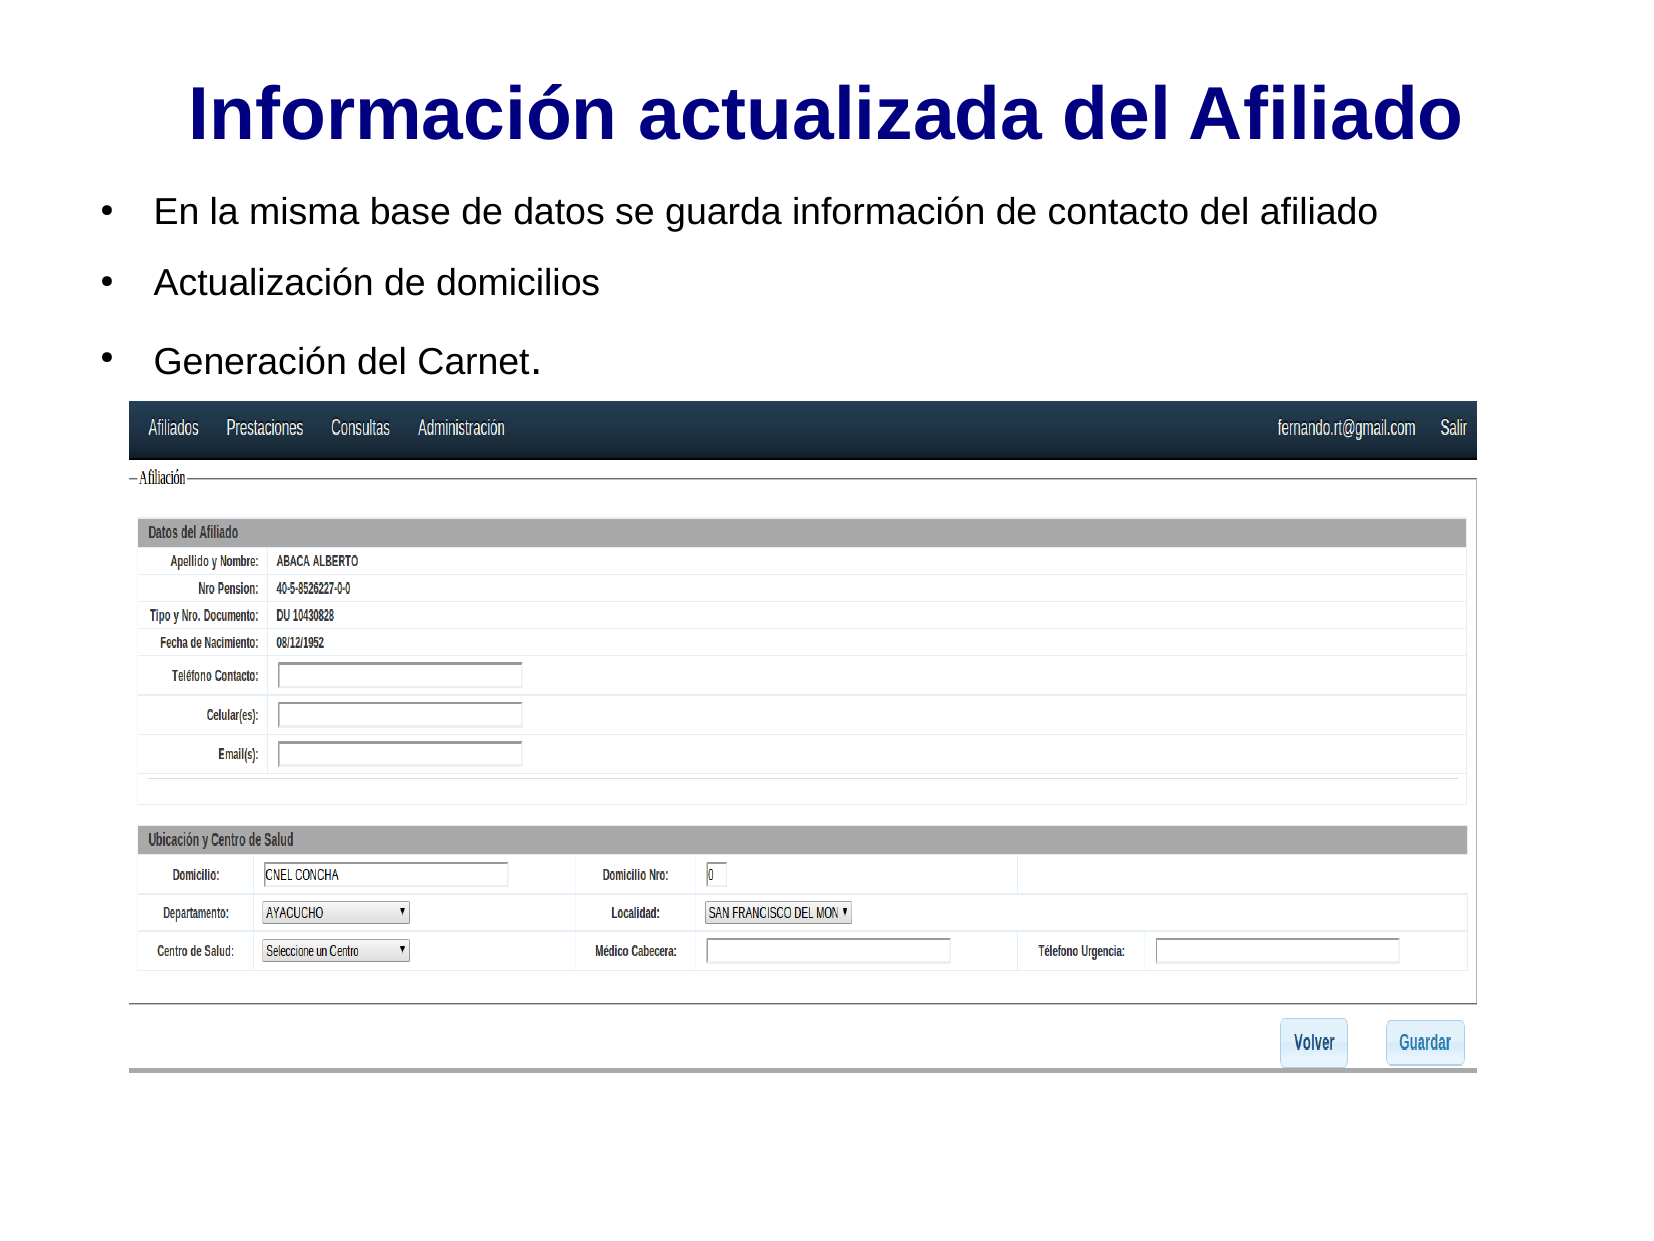

# Información actualizada del Afiliado
En la misma base de datos se guarda información de contacto del afiliado
Actualización de domicilios
Generación del Carnet.